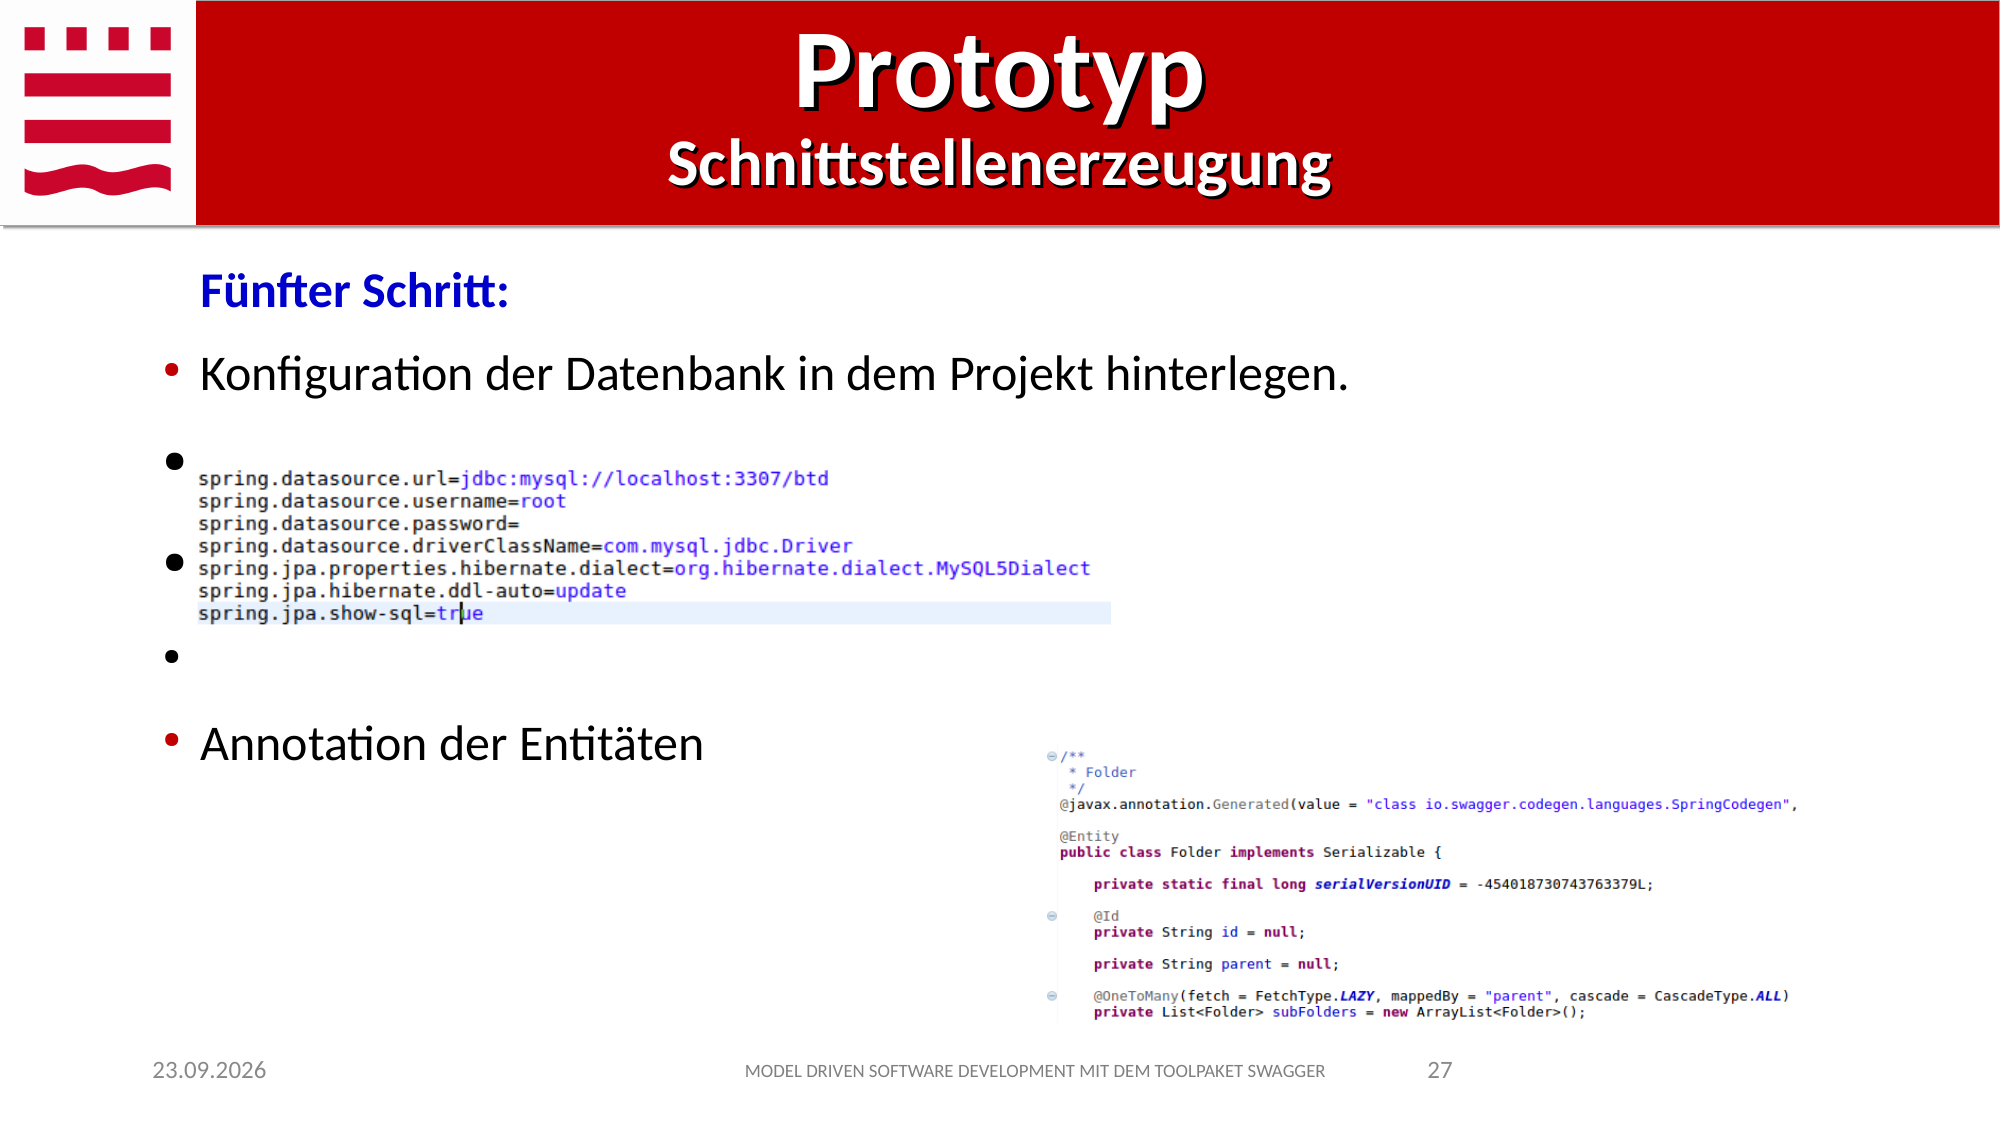

Prototyp
Schnittstellenerzeugung
# Fünfter Schritt:
Konfiguration der Datenbank in dem Projekt hinterlegen.
Annotation der Entitäten
MODEL DRIVEN SOFTWARE DEVELOPMENT MIT DEM TOOLPAKET SWAGGER
27